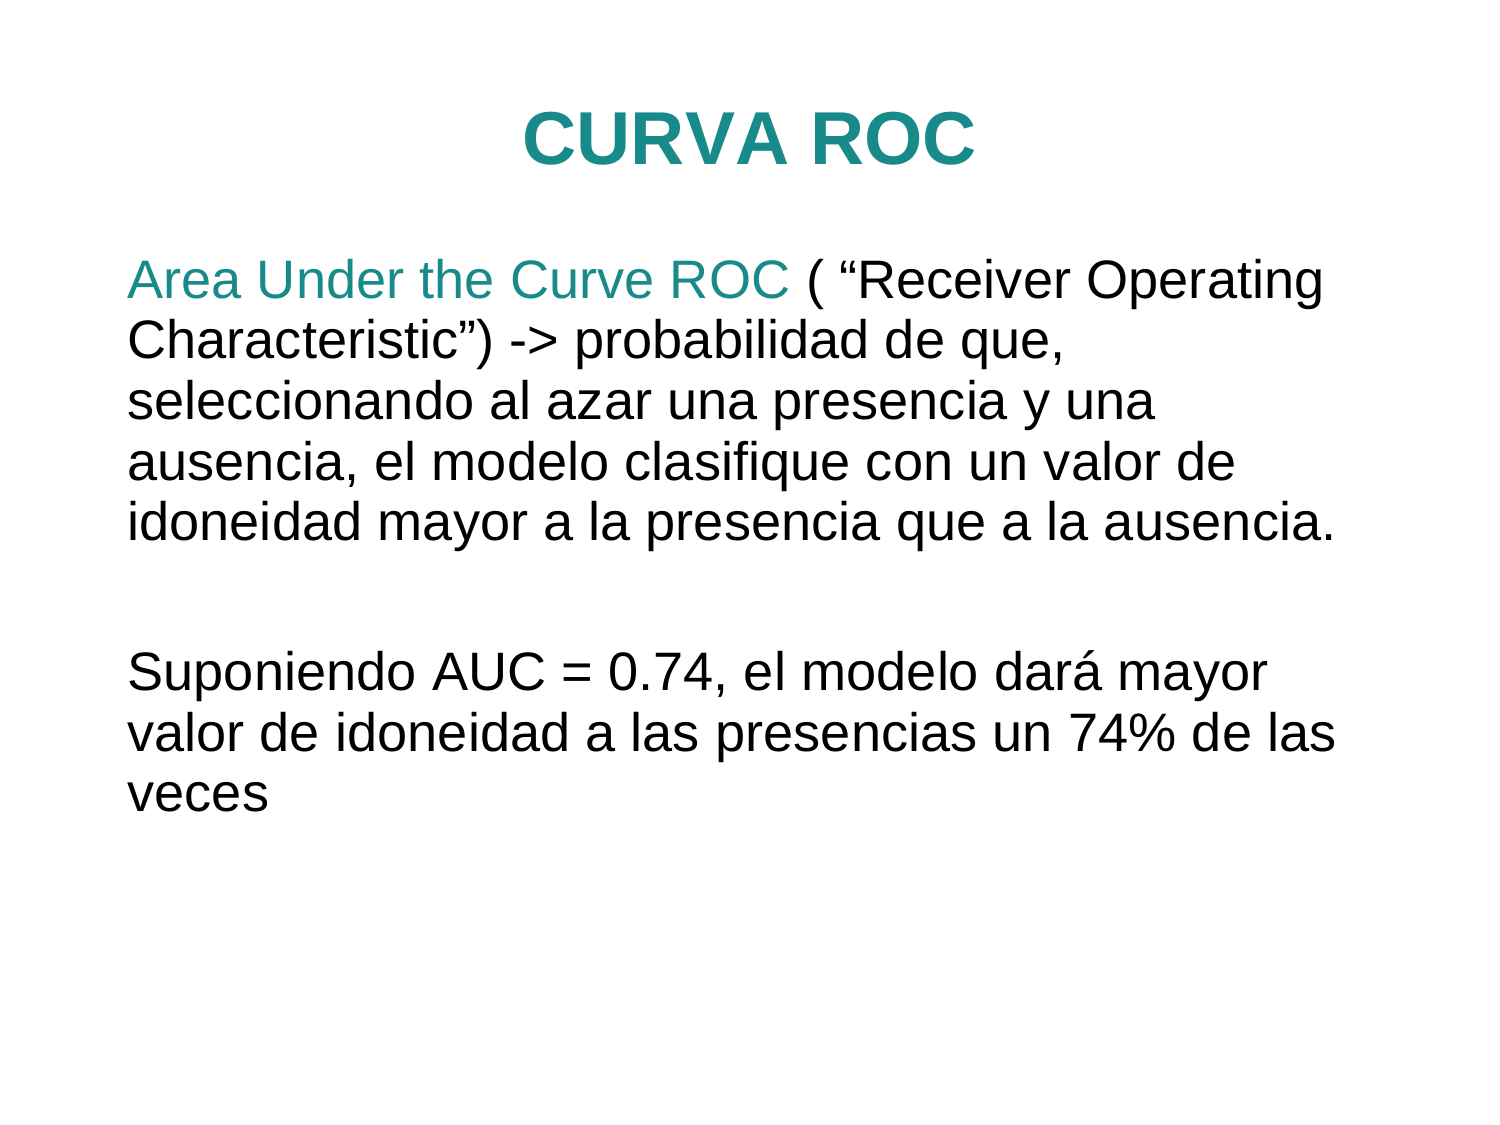

# CURVA ROC
Area Under the Curve ROC ( “Receiver Operating Characteristic”) -> probabilidad de que, seleccionando al azar una presencia y una ausencia, el modelo clasifique con un valor de idoneidad mayor a la presencia que a la ausencia.
Suponiendo AUC = 0.74, el modelo dará mayor valor de idoneidad a las presencias un 74% de las veces